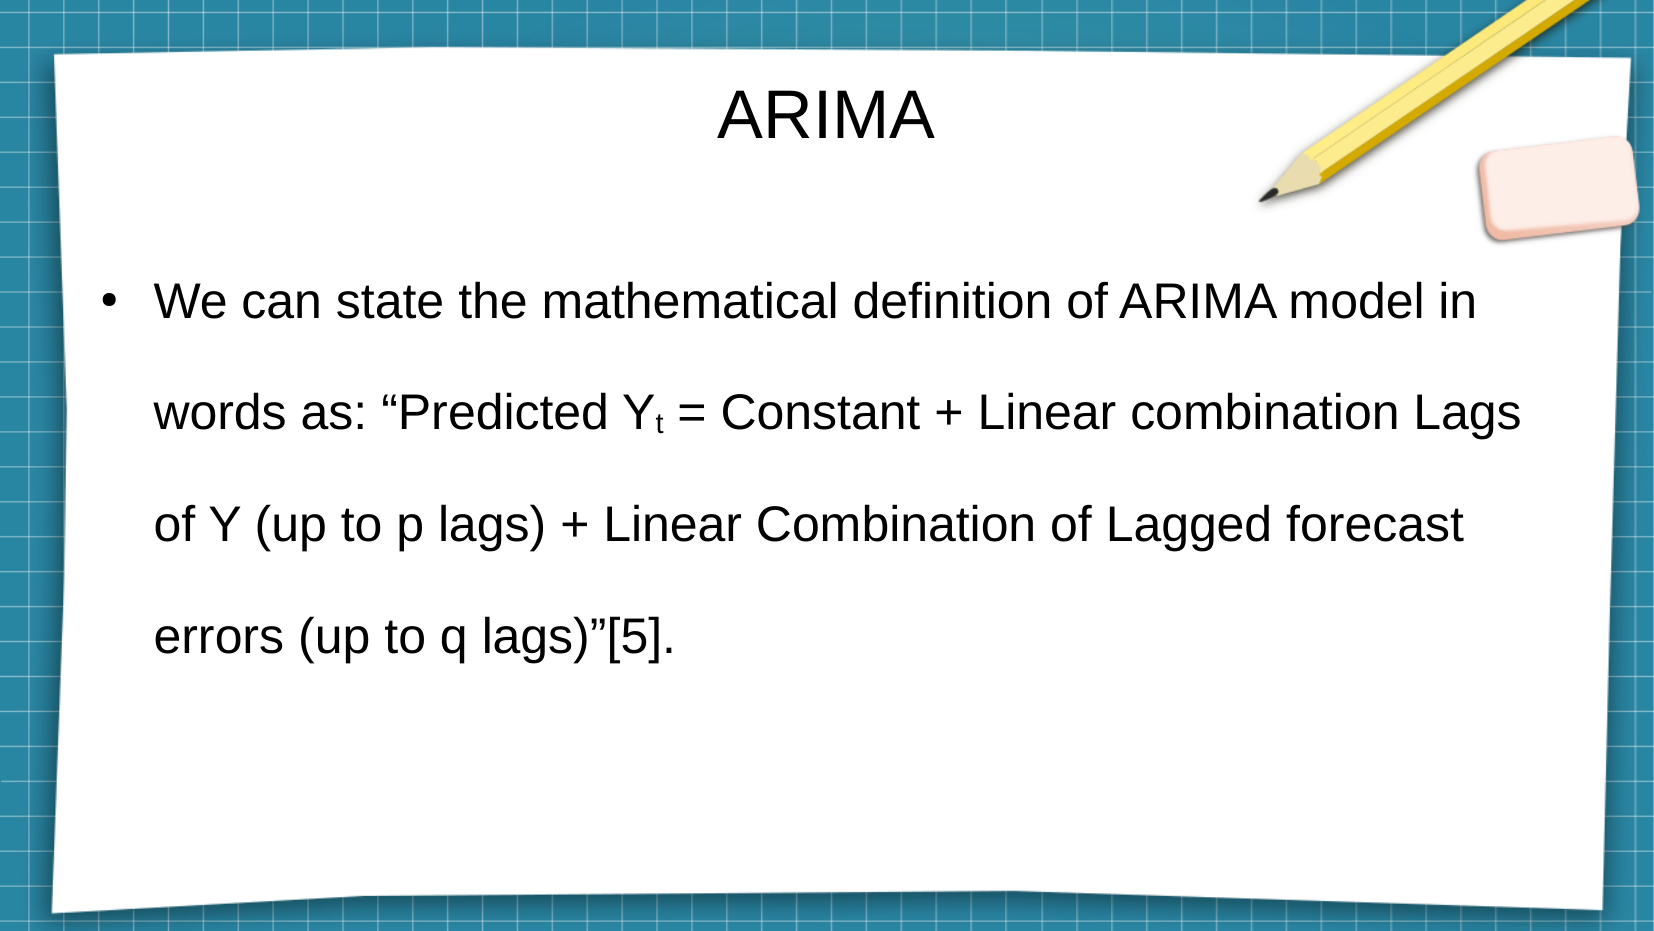

# ARIMA
We can state the mathematical definition of ARIMA model in words as: “Predicted Yt = Constant + Linear combination Lags of Y (up to p lags) + Linear Combination of Lagged forecast errors (up to q lags)”[5].